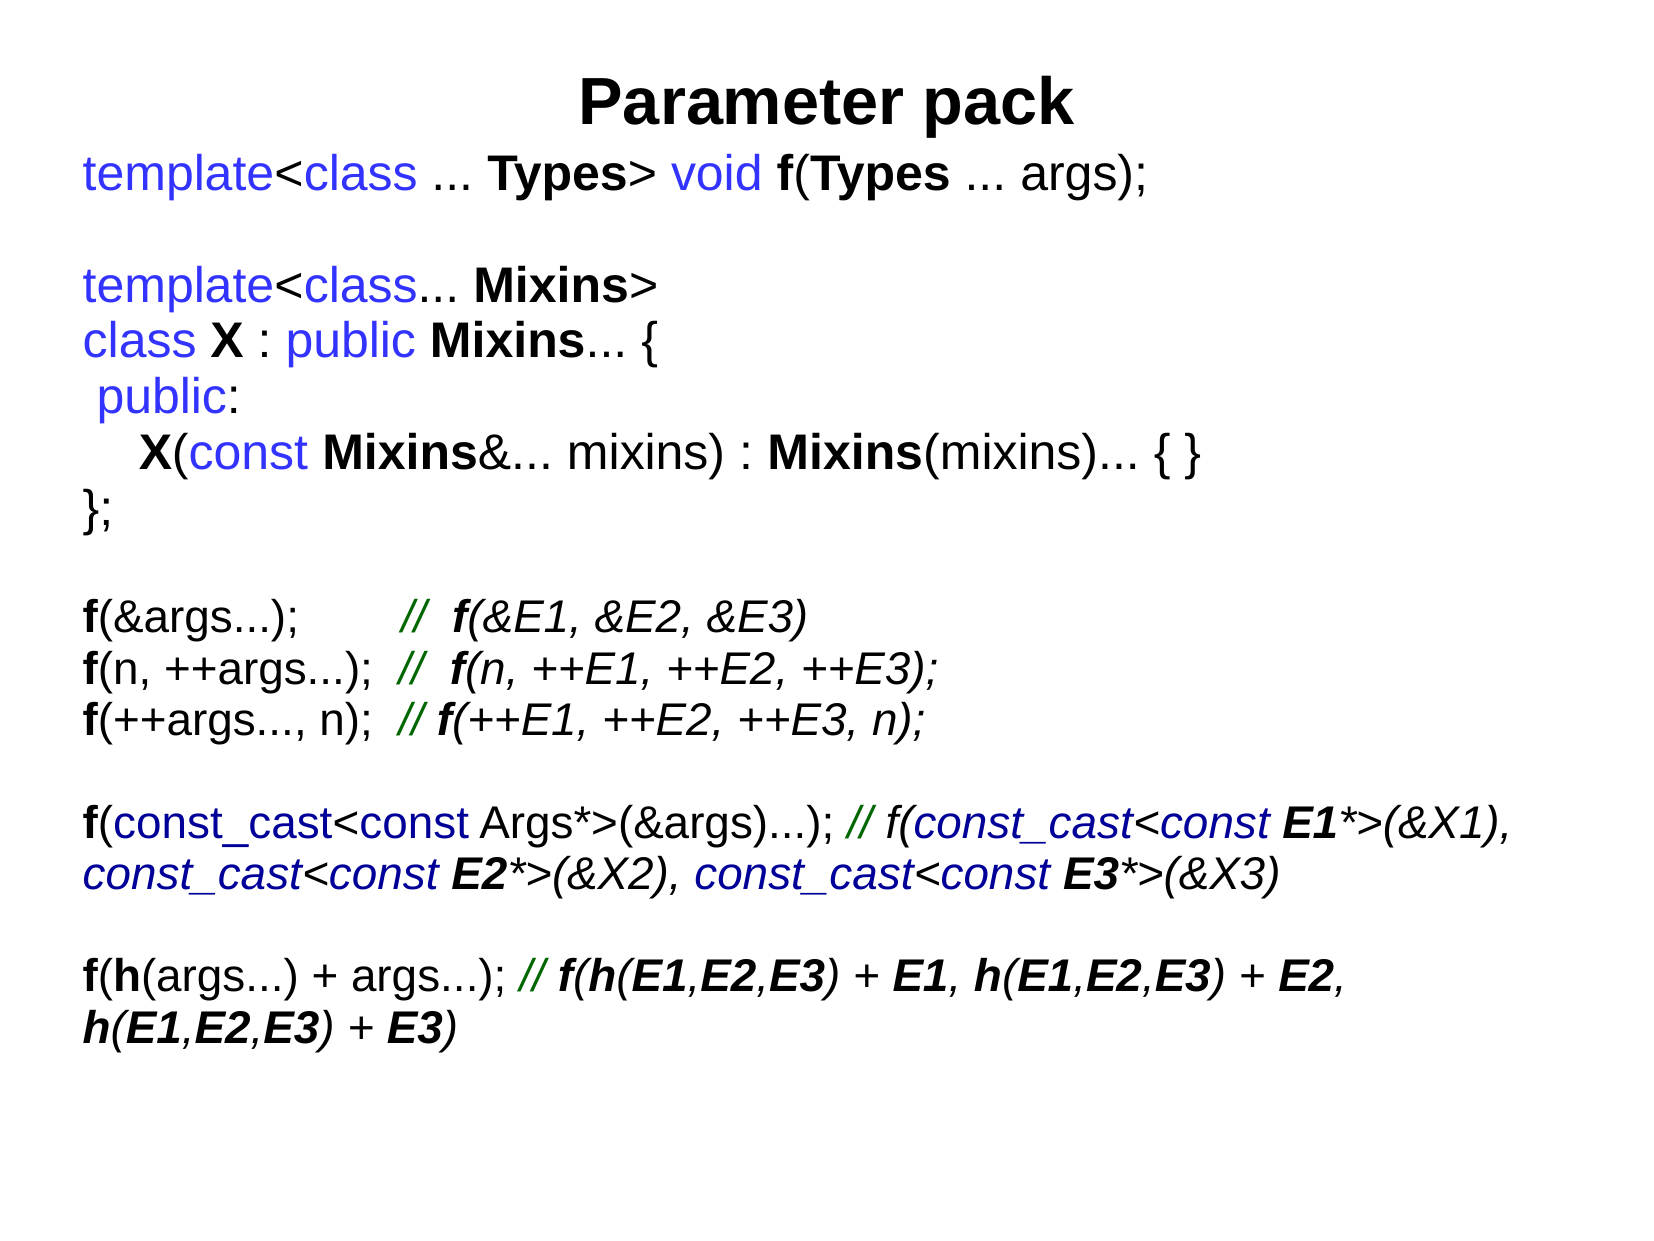

# Parameter pack
template<class ... Types> void f(Types ... args);
template<class... Mixins>
class X : public Mixins... {
 public:
 X(const Mixins&... mixins) : Mixins(mixins)... { }
};
f(&args...); // f(&E1, &E2, &E3)
f(n, ++args...); // f(n, ++E1, ++E2, ++E3);
f(++args..., n); // f(++E1, ++E2, ++E3, n);
f(const_cast<const Args*>(&args)...); // f(const_cast<const E1*>(&X1), const_cast<const E2*>(&X2), const_cast<const E3*>(&X3)
f(h(args...) + args...); // f(h(E1,E2,E3) + E1, h(E1,E2,E3) + E2, h(E1,E2,E3) + E3)